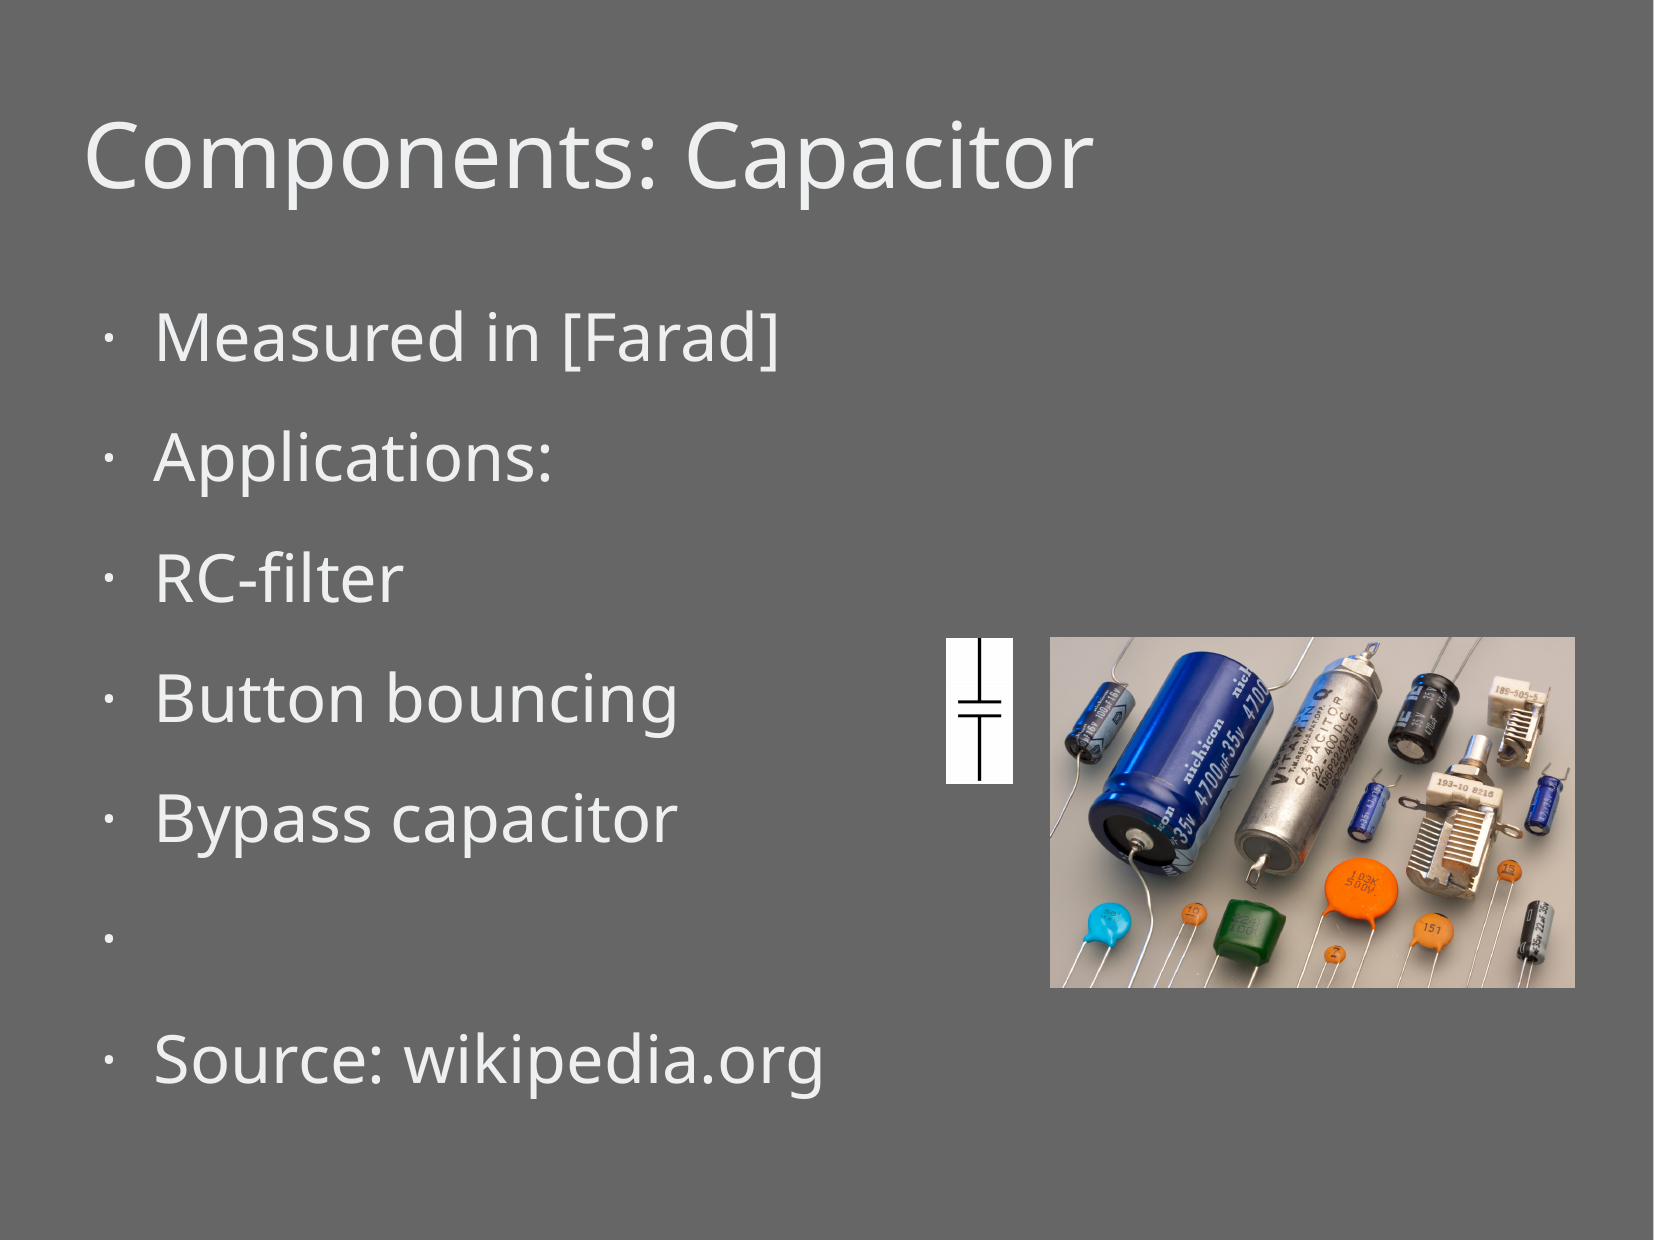

# Components: Capacitor
Measured in [Farad]
Applications:
RC-filter
Button bouncing
Bypass capacitor
Source: wikipedia.org